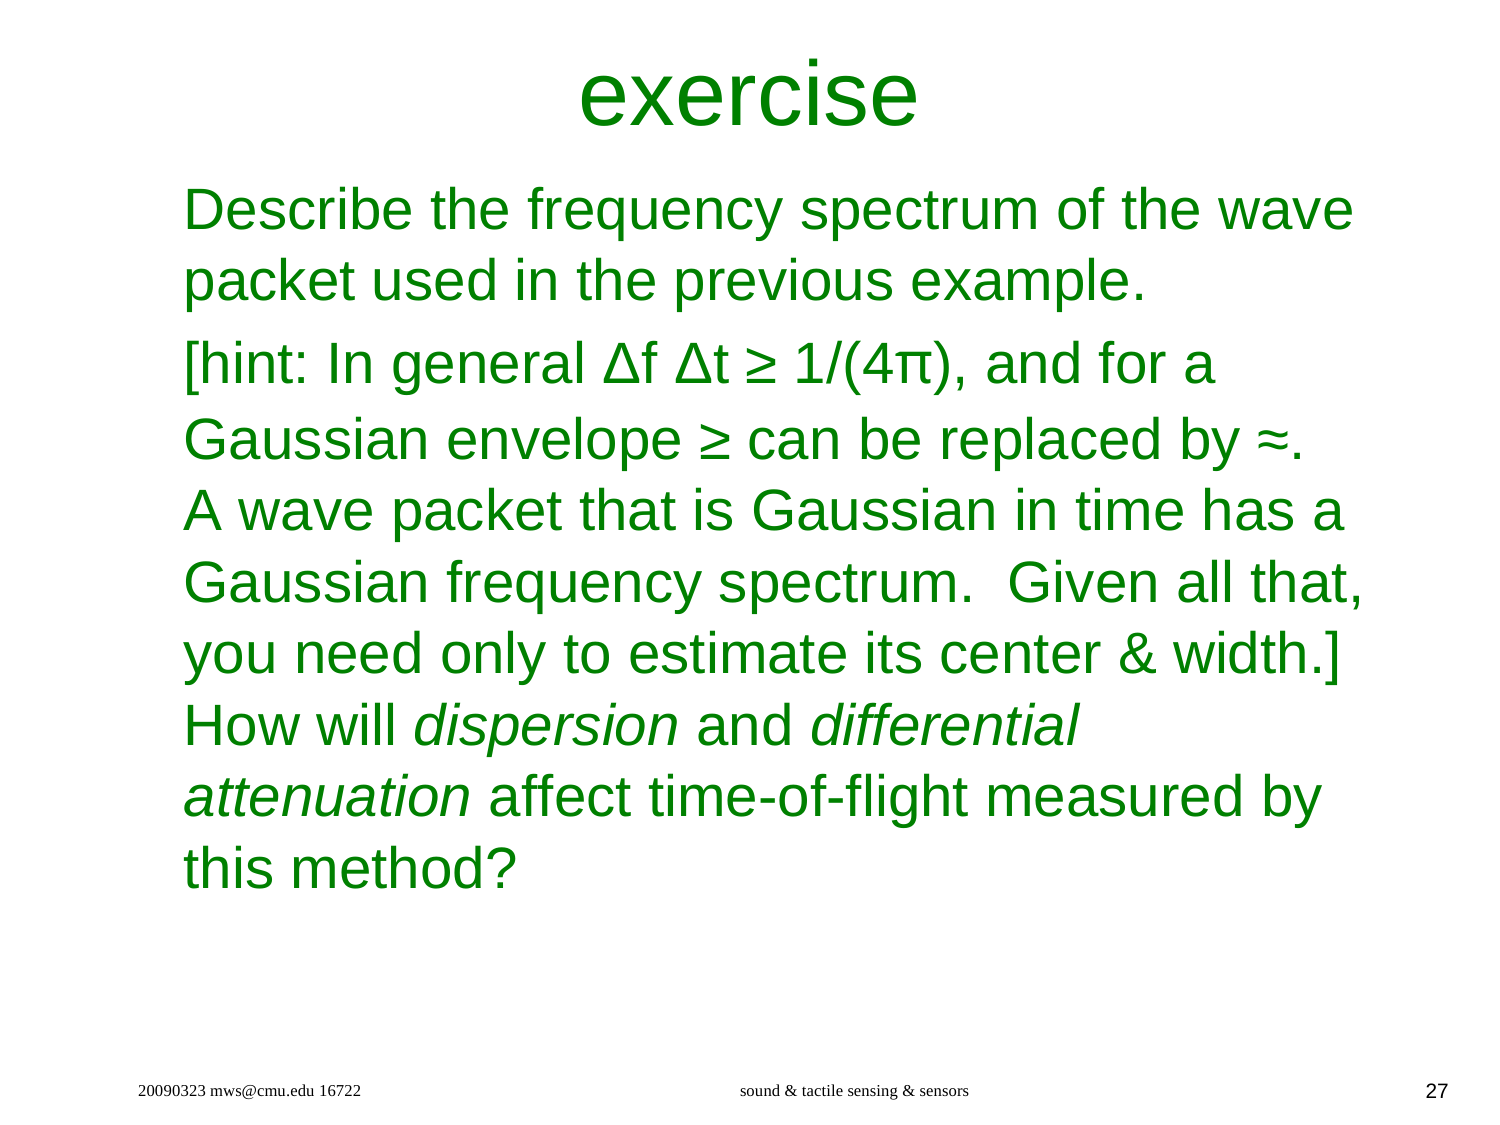

# exercise
Describe the frequency spectrum of the wave packet used in the previous example.
[hint: In general Δf Δt ≥ 1/(4π), and for a Gaussian envelope ≥ can be replaced by ≈.
A wave packet that is Gaussian in time has a Gaussian frequency spectrum. Given all that, you need only to estimate its center & width.]
How will dispersion and differential attenuation affect time-of-flight measured by this method?
27
20090323 mws@cmu.edu 16722
sound & tactile sensing & sensors